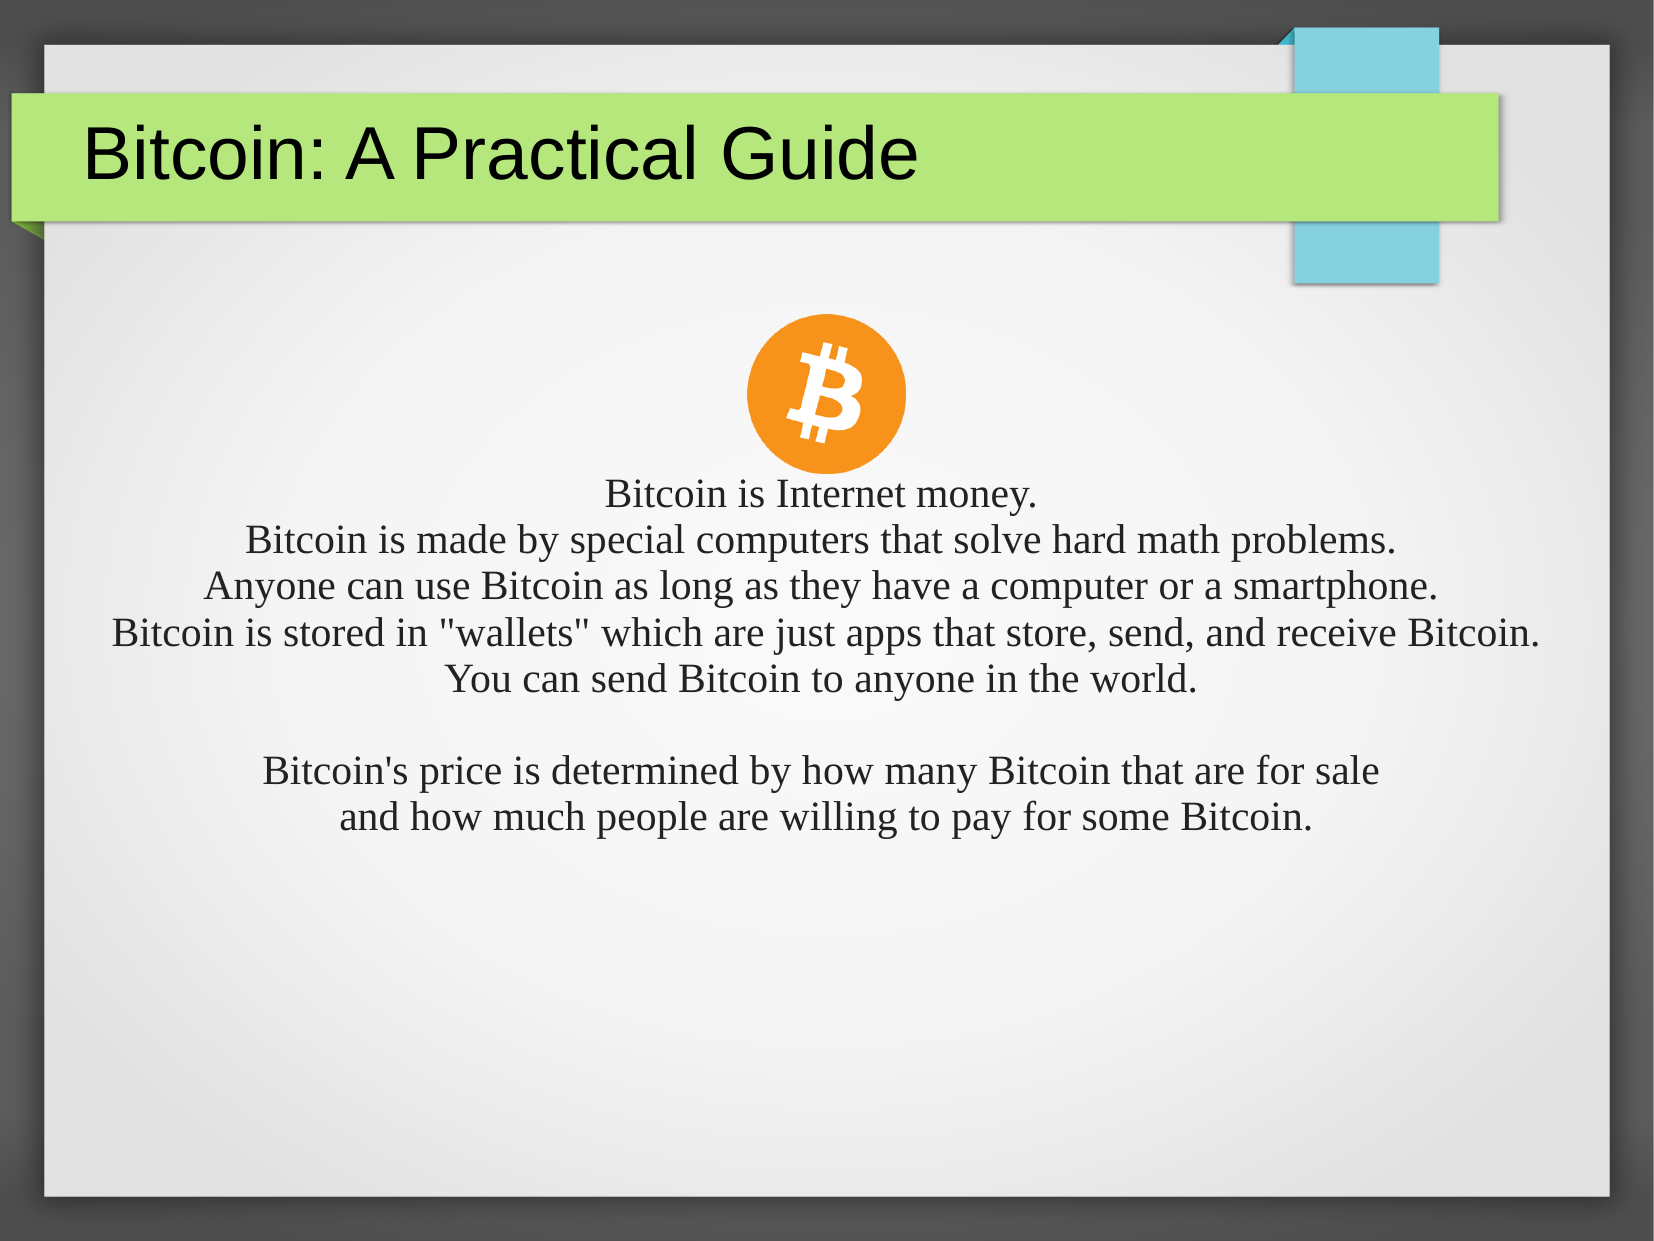

# Bitcoin: A Practical Guide
Bitcoin is Internet money.
Bitcoin is made by special computers that solve hard math problems.
Anyone can use Bitcoin as long as they have a computer or a smartphone.
Bitcoin is stored in "wallets" which are just apps that store, send, and receive Bitcoin. You can send Bitcoin to anyone in the world.
Bitcoin's price is determined by how many Bitcoin that are for sale
and how much people are willing to pay for some Bitcoin.